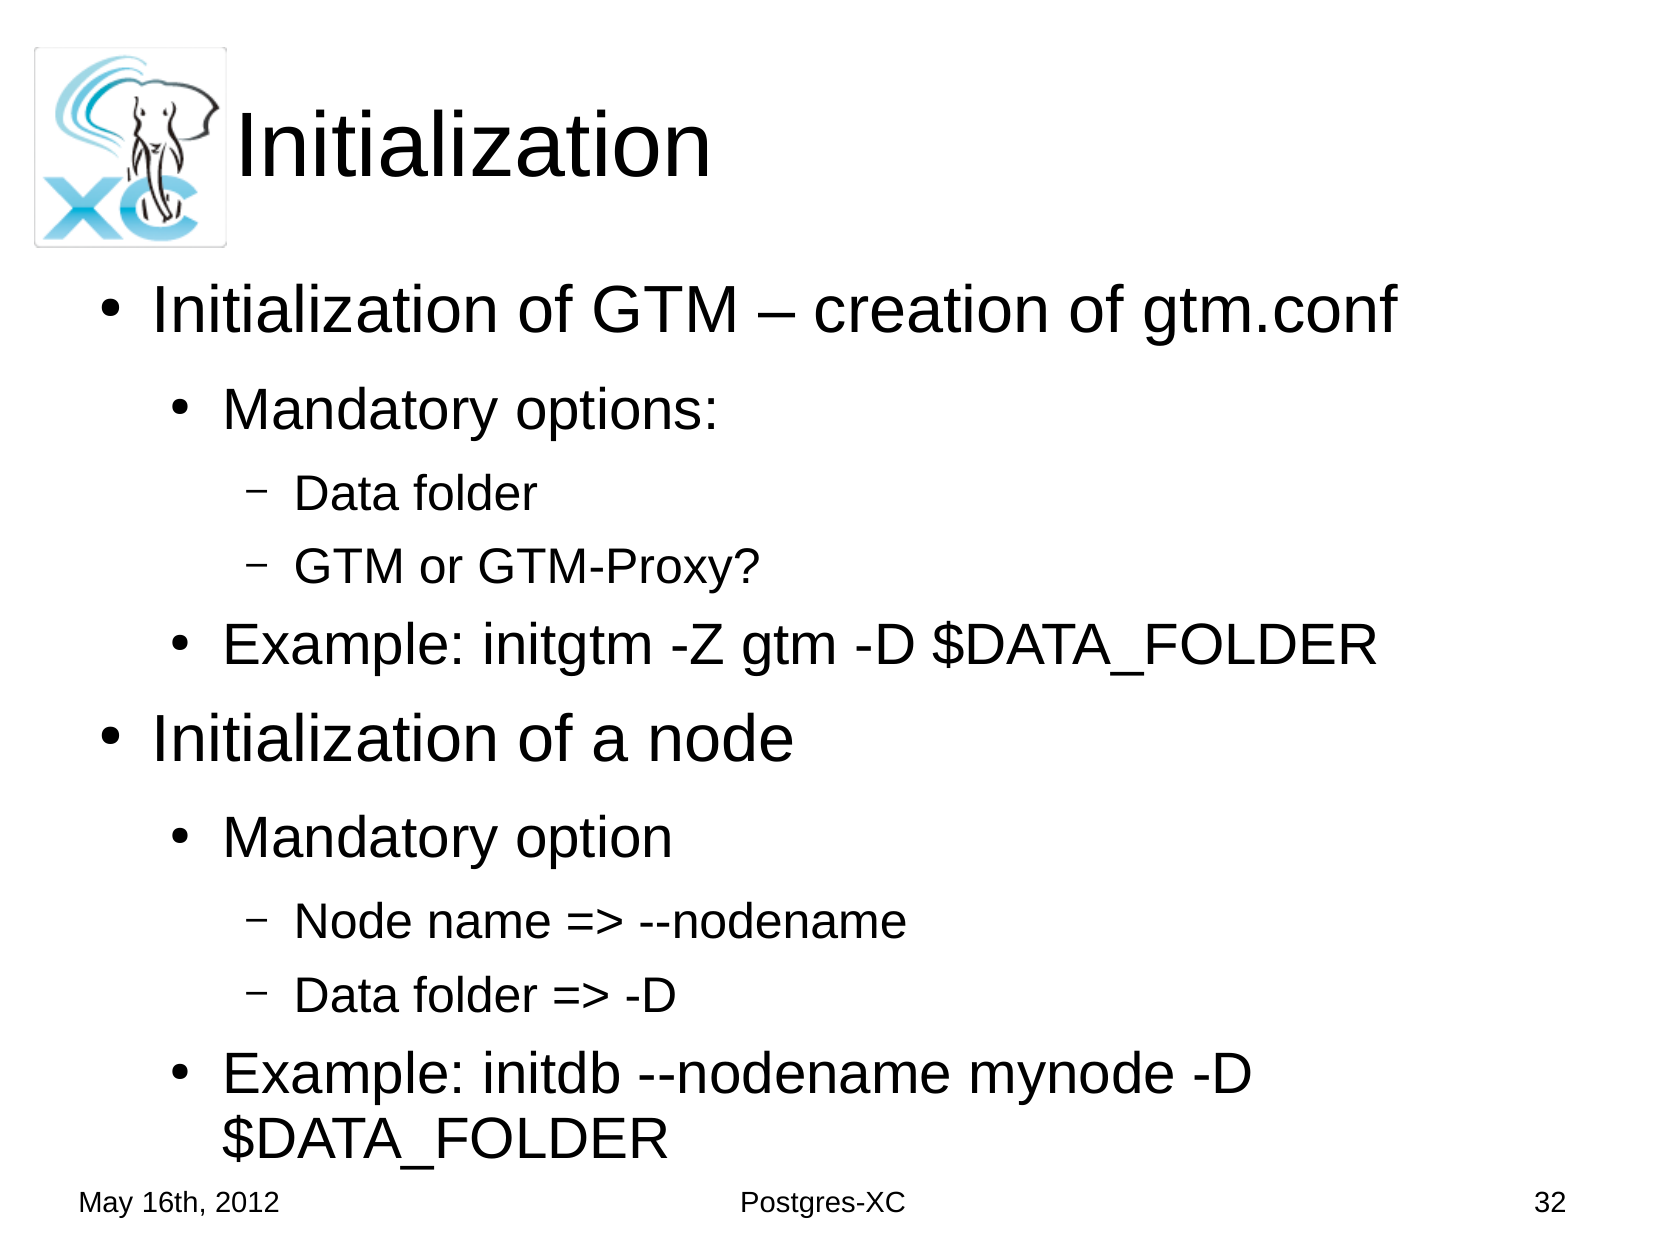

# Initialization
Initialization of GTM – creation of gtm.conf
Mandatory options:
Data folder
GTM or GTM-Proxy?
Example: initgtm -Z gtm -D $DATA_FOLDER
Initialization of a node
Mandatory option
Node name => --nodename
Data folder => -D
Example: initdb --nodename mynode -D $DATA_FOLDER
32